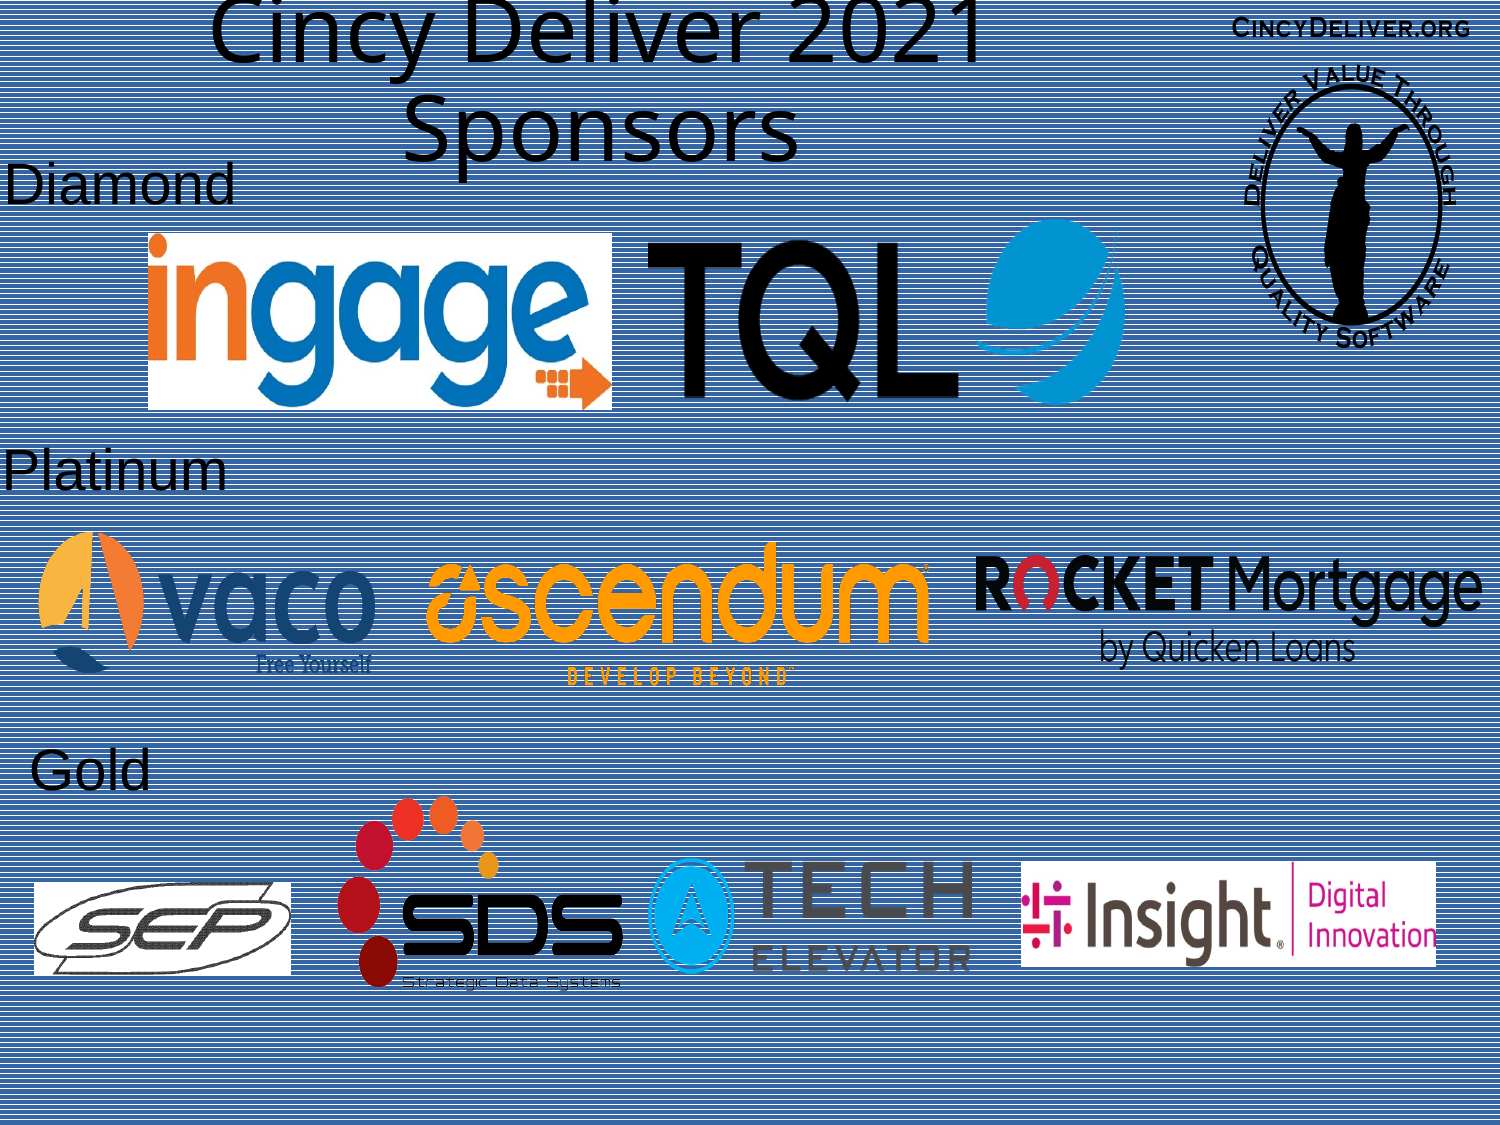

# Cincy Deliver 2021 Sponsors
Diamond
Platinum
Gold